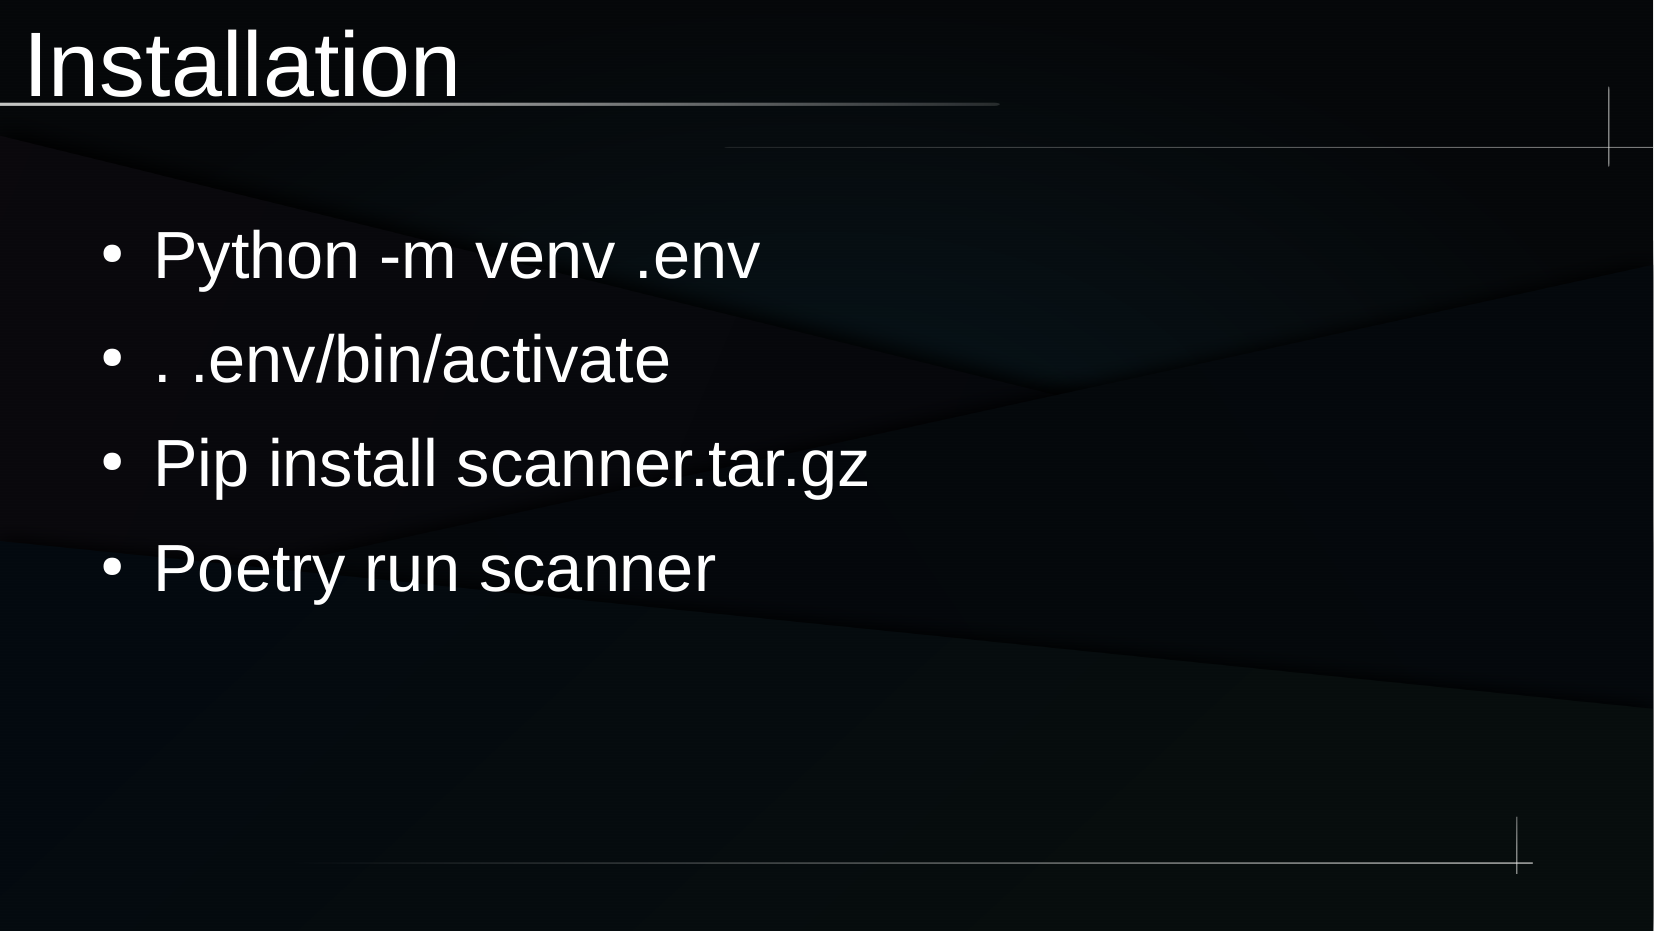

# Installation
Python -m venv .env
. .env/bin/activate
Pip install scanner.tar.gz
Poetry run scanner